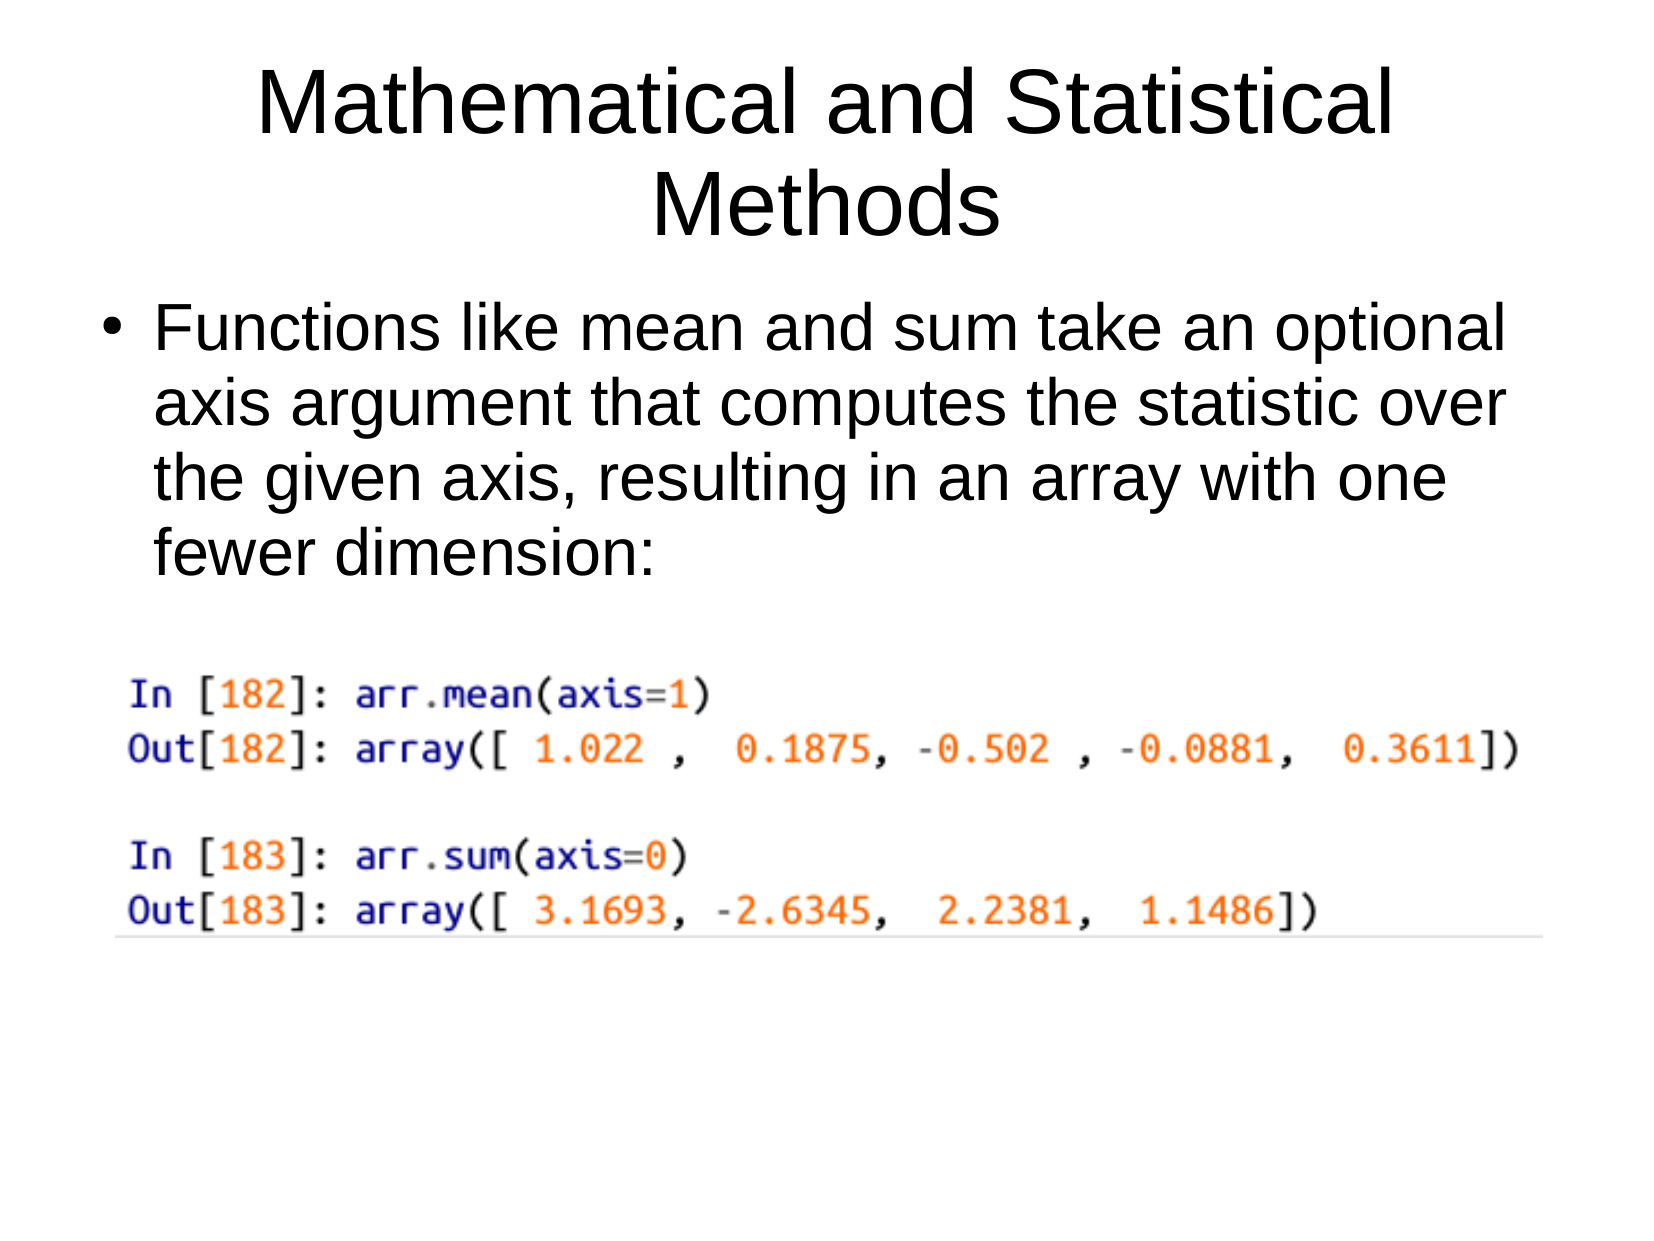

# Mathematical and Statistical Methods
Functions like mean and sum take an optional axis argument that computes the statistic over the given axis, resulting in an array with one fewer dimension: